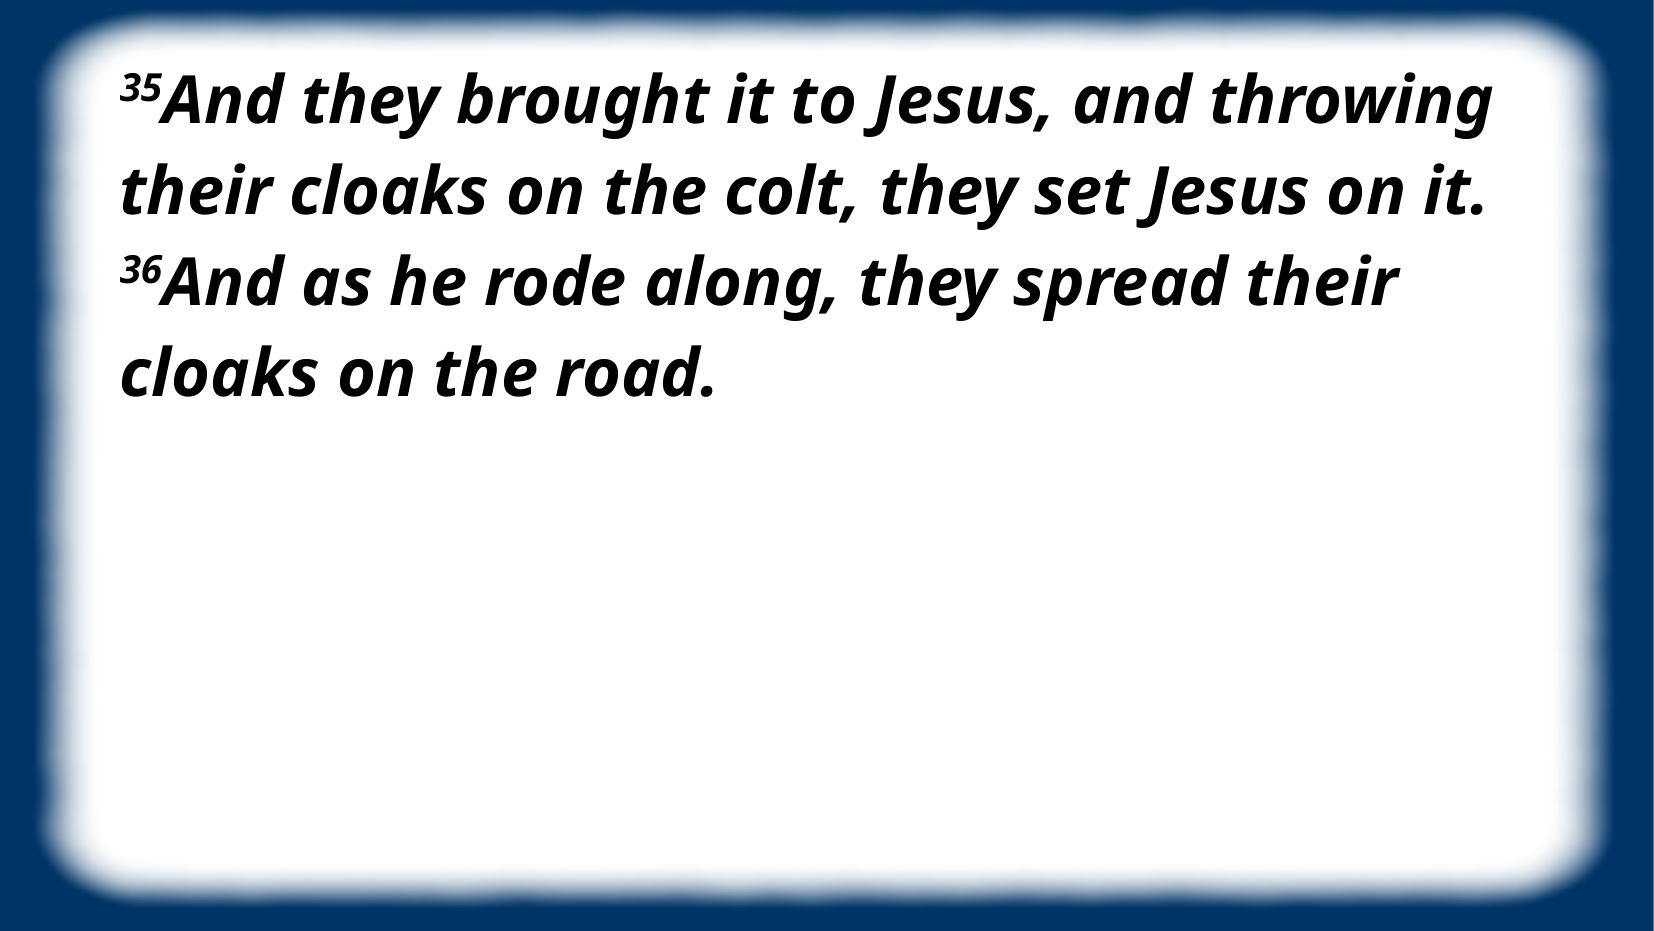

35And they brought it to Jesus, and throwing their cloaks on the colt, they set Jesus on it. 36And as he rode along, they spread their cloaks on the road.